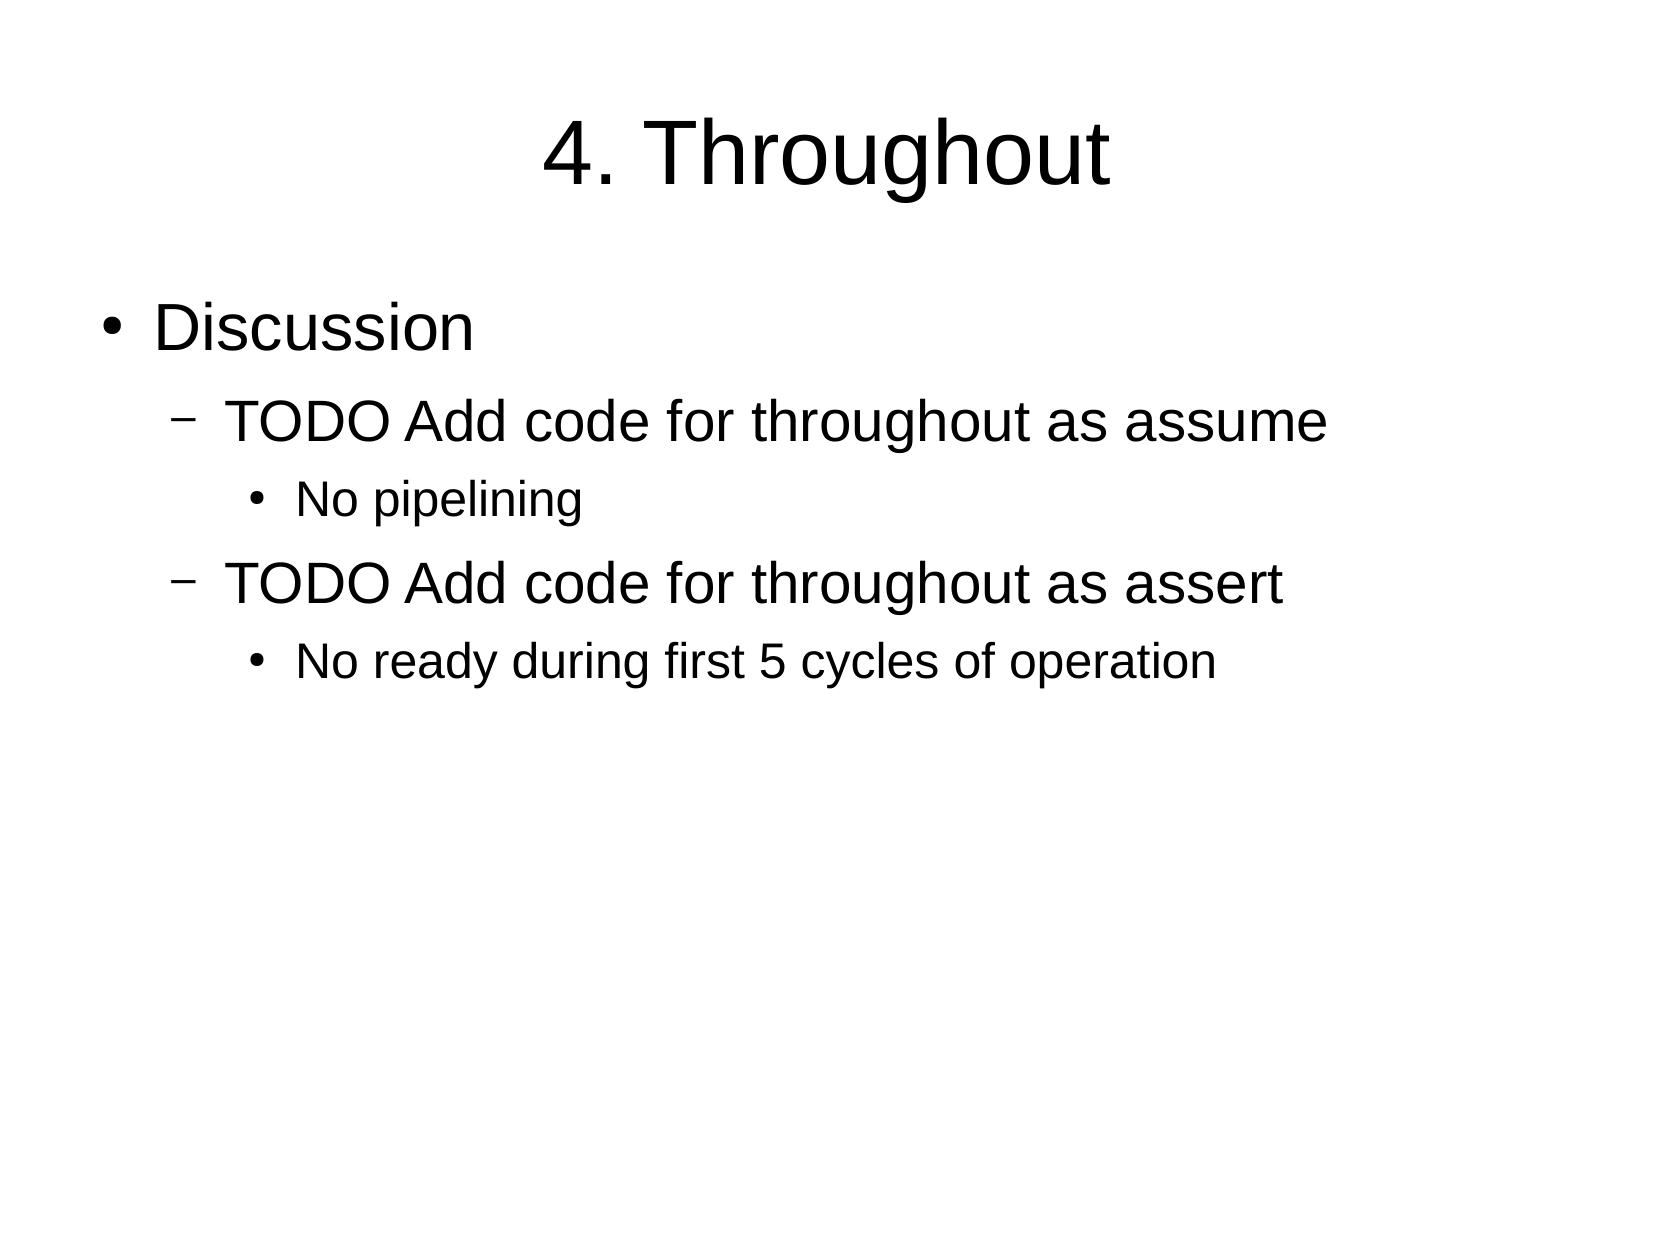

# 4. Throughout
Discussion
TODO Add code for throughout as assume
No pipelining
TODO Add code for throughout as assert
No ready during first 5 cycles of operation